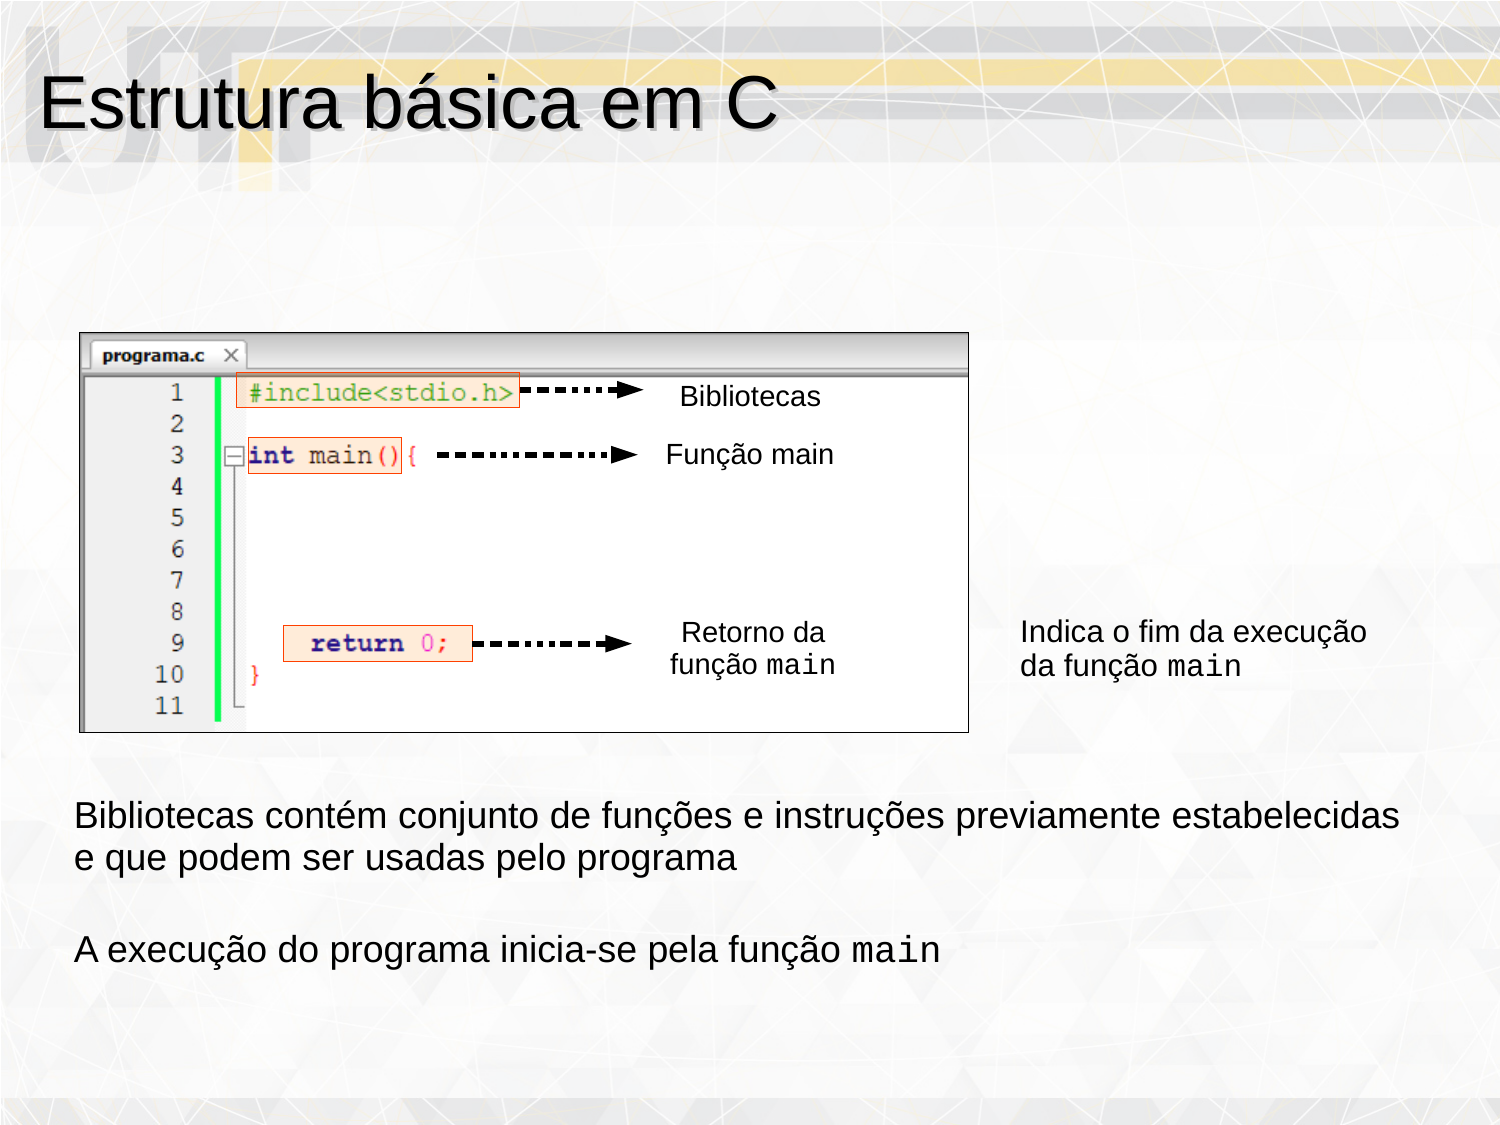

# Estrutura básica em C
Bibliotecas
Função main
Indica o fim da execução da função main
Retorno da função main
Bibliotecas contém conjunto de funções e instruções previamente estabelecidas e que podem ser usadas pelo programa
A execução do programa inicia-se pela função main